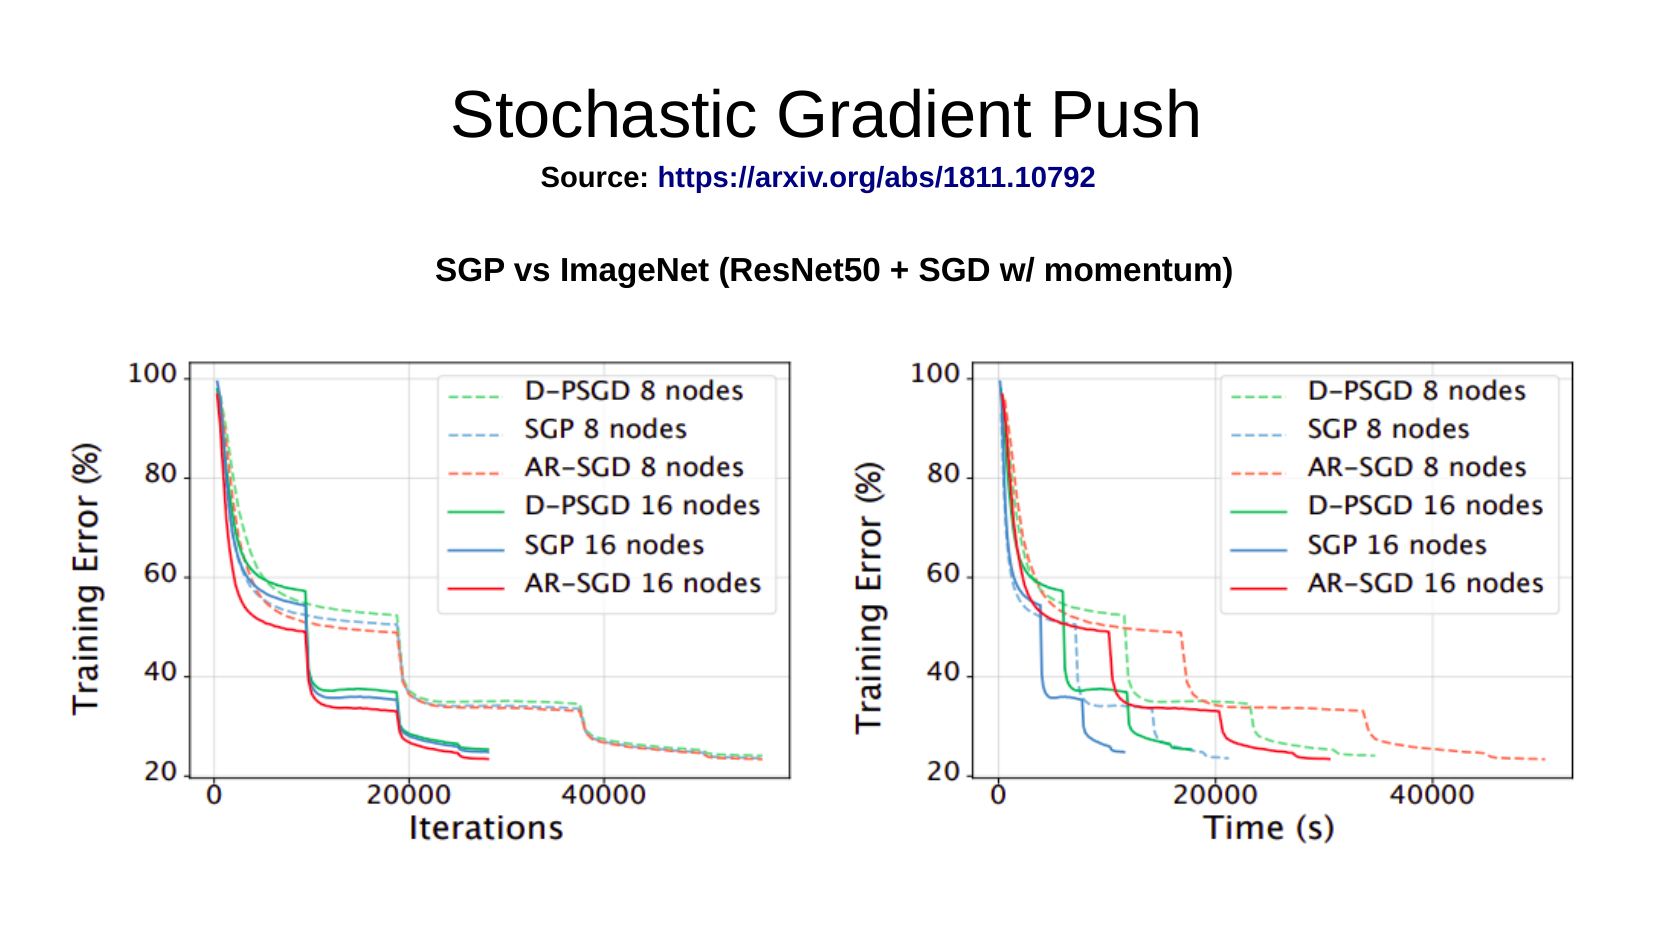

# Stochastic Gradient Push
Source: https://arxiv.org/abs/1811.10792
SGP vs ImageNet (ResNet50 + SGD w/ momentum)